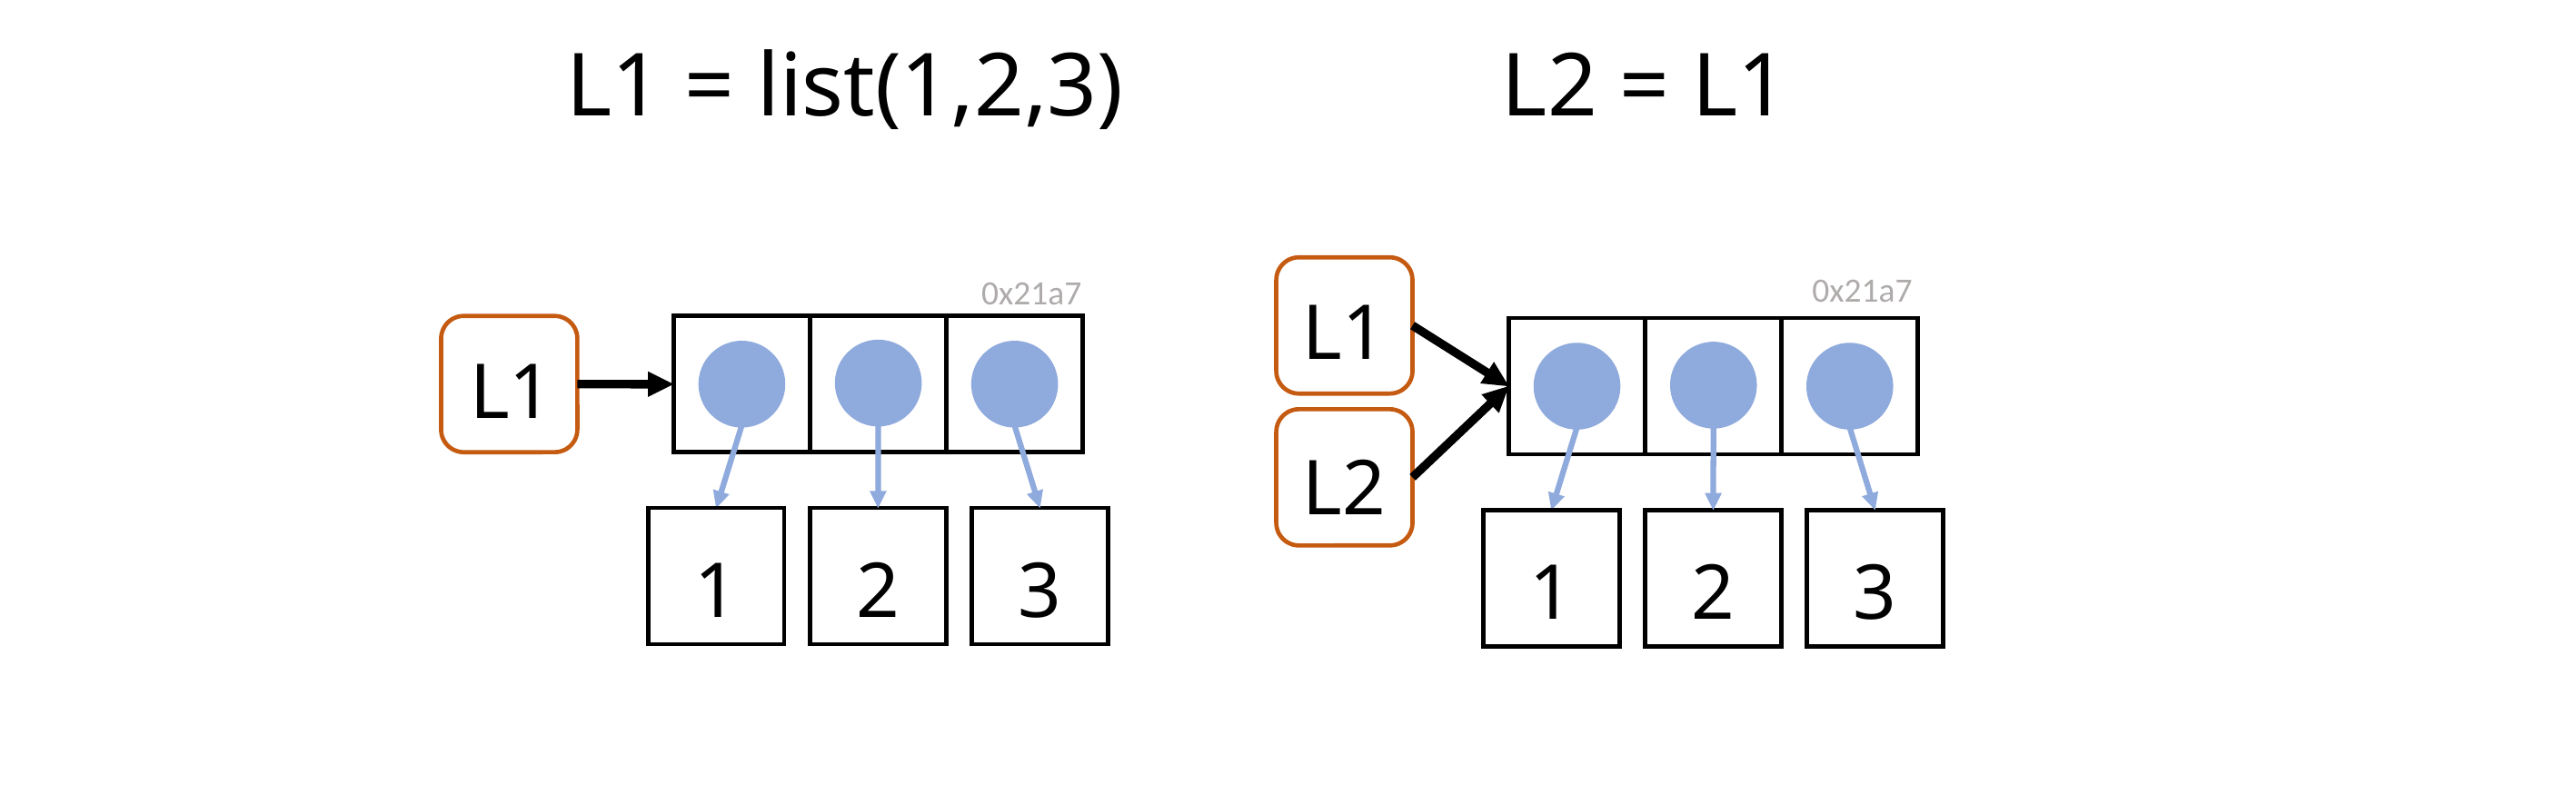

L1 = list(1,2,3)
L2 = L1
0x21a7
0x21a7
L1
1
1
1
1
2
3
L1
L2
1
1
1
1
2
3